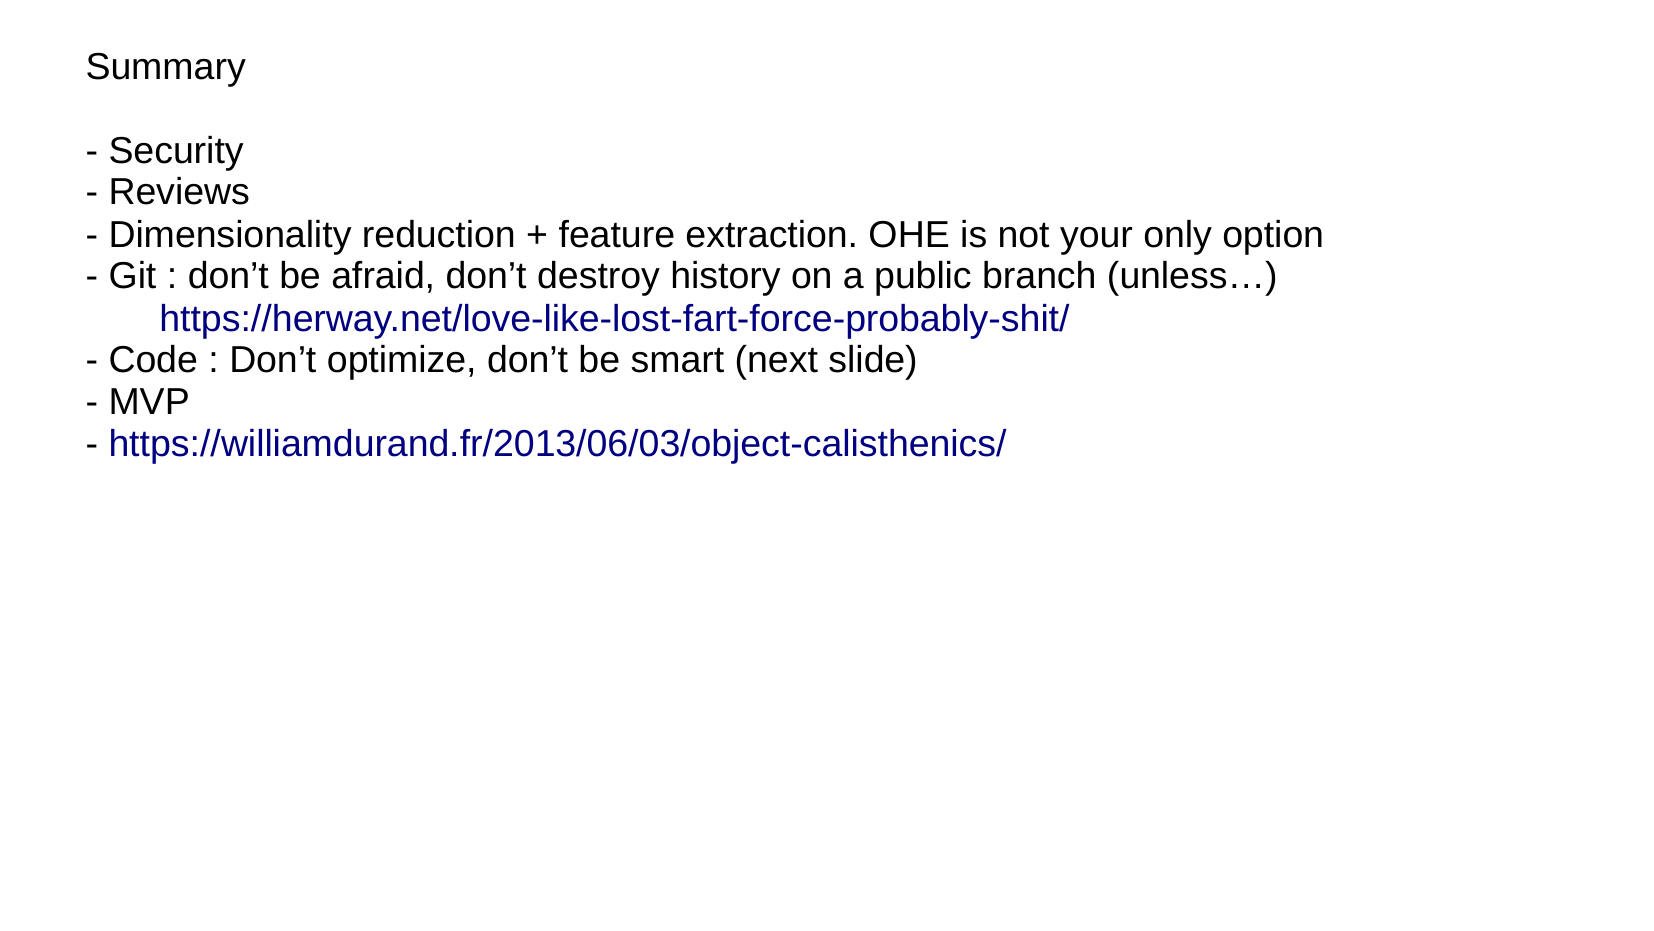

Summary
- Security
- Reviews
- Dimensionality reduction + feature extraction. OHE is not your only option
- Git : don’t be afraid, don’t destroy history on a public branch (unless…)
	https://herway.net/love-like-lost-fart-force-probably-shit/
- Code : Don’t optimize, don’t be smart (next slide)
- MVP
- https://williamdurand.fr/2013/06/03/object-calisthenics/